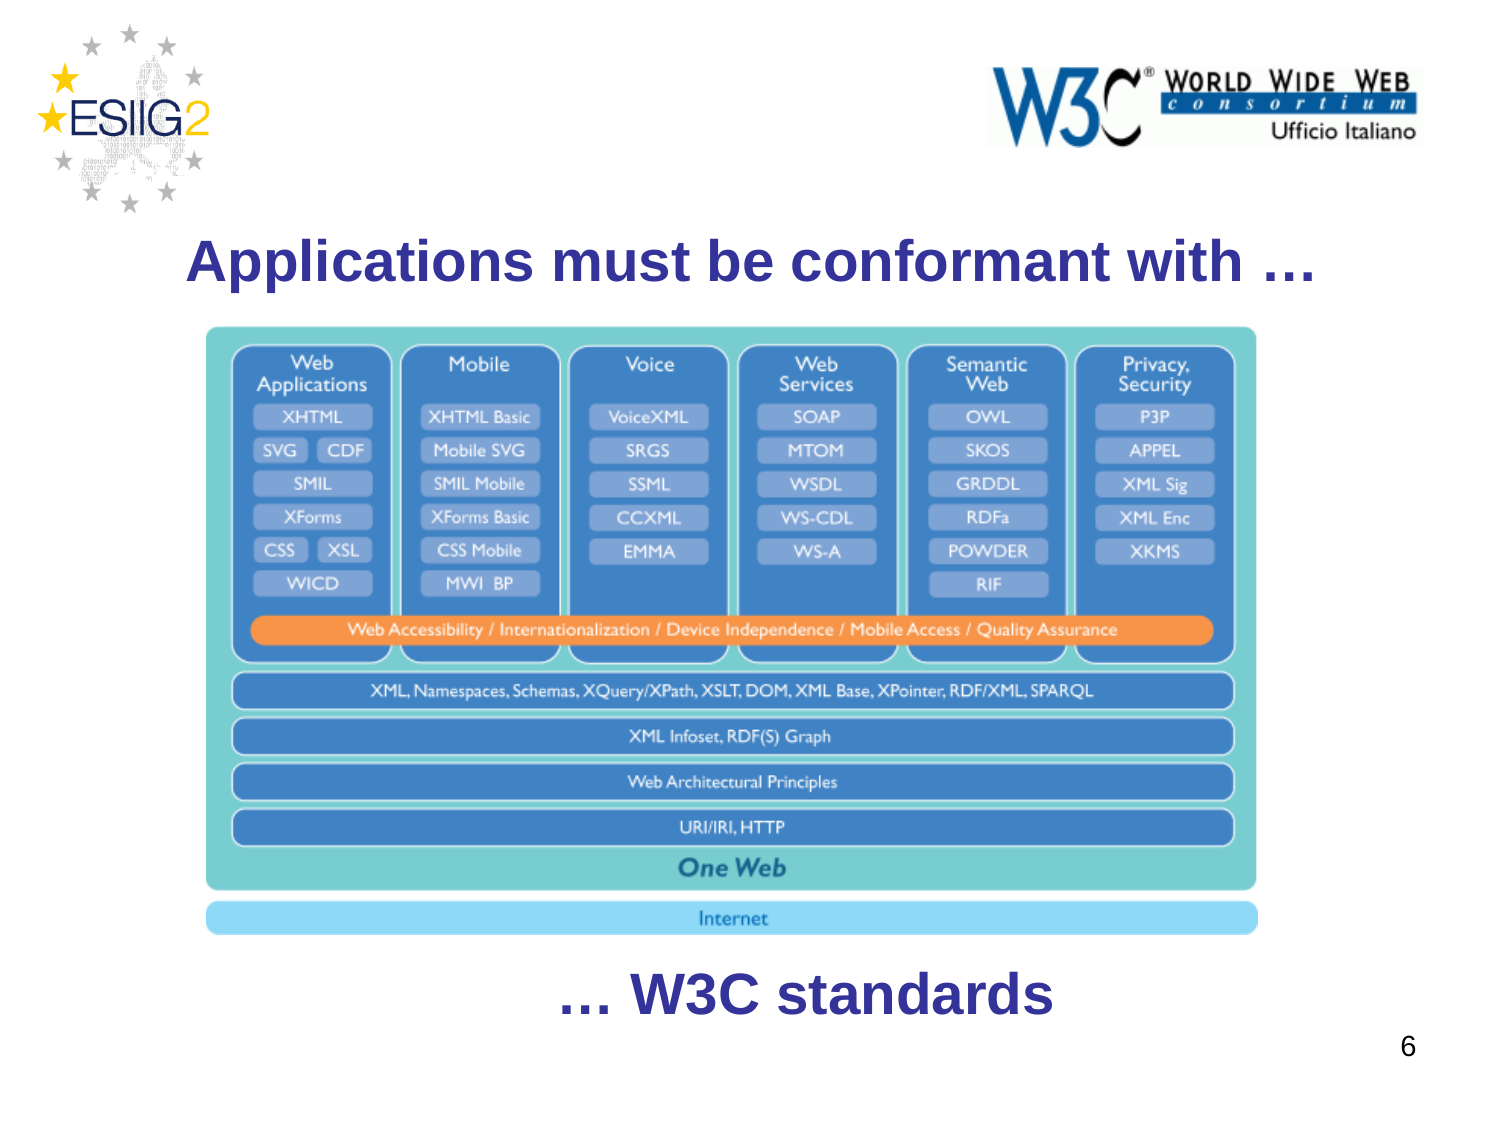

# Applications must be conformant with …
… W3C standards